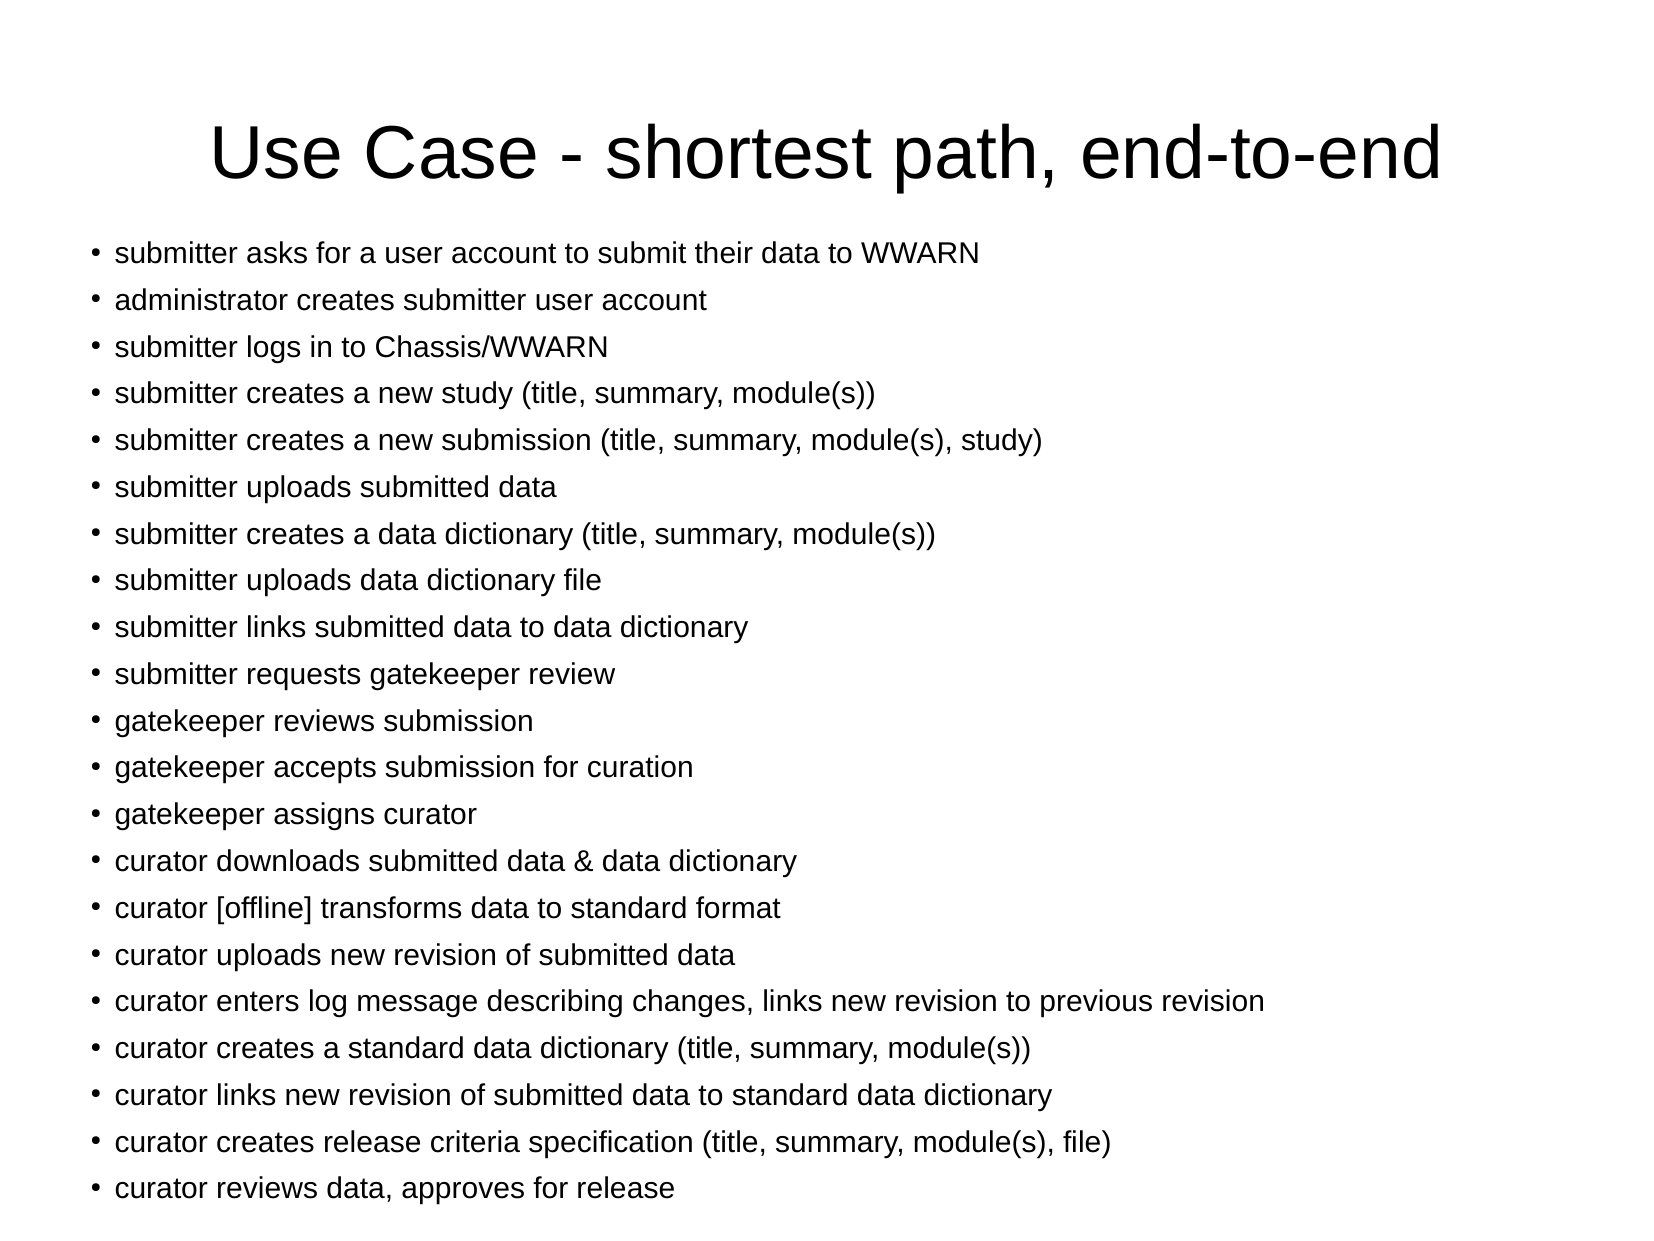

# Use Case - shortest path, end-to-end
submitter asks for a user account to submit their data to WWARN
administrator creates submitter user account
submitter logs in to Chassis/WWARN
submitter creates a new study (title, summary, module(s))
submitter creates a new submission (title, summary, module(s), study)
submitter uploads submitted data
submitter creates a data dictionary (title, summary, module(s))
submitter uploads data dictionary file
submitter links submitted data to data dictionary
submitter requests gatekeeper review
gatekeeper reviews submission
gatekeeper accepts submission for curation
gatekeeper assigns curator
curator downloads submitted data & data dictionary
curator [offline] transforms data to standard format
curator uploads new revision of submitted data
curator enters log message describing changes, links new revision to previous revision
curator creates a standard data dictionary (title, summary, module(s))
curator links new revision of submitted data to standard data dictionary
curator creates release criteria specification (title, summary, module(s), file)
curator reviews data, approves for release